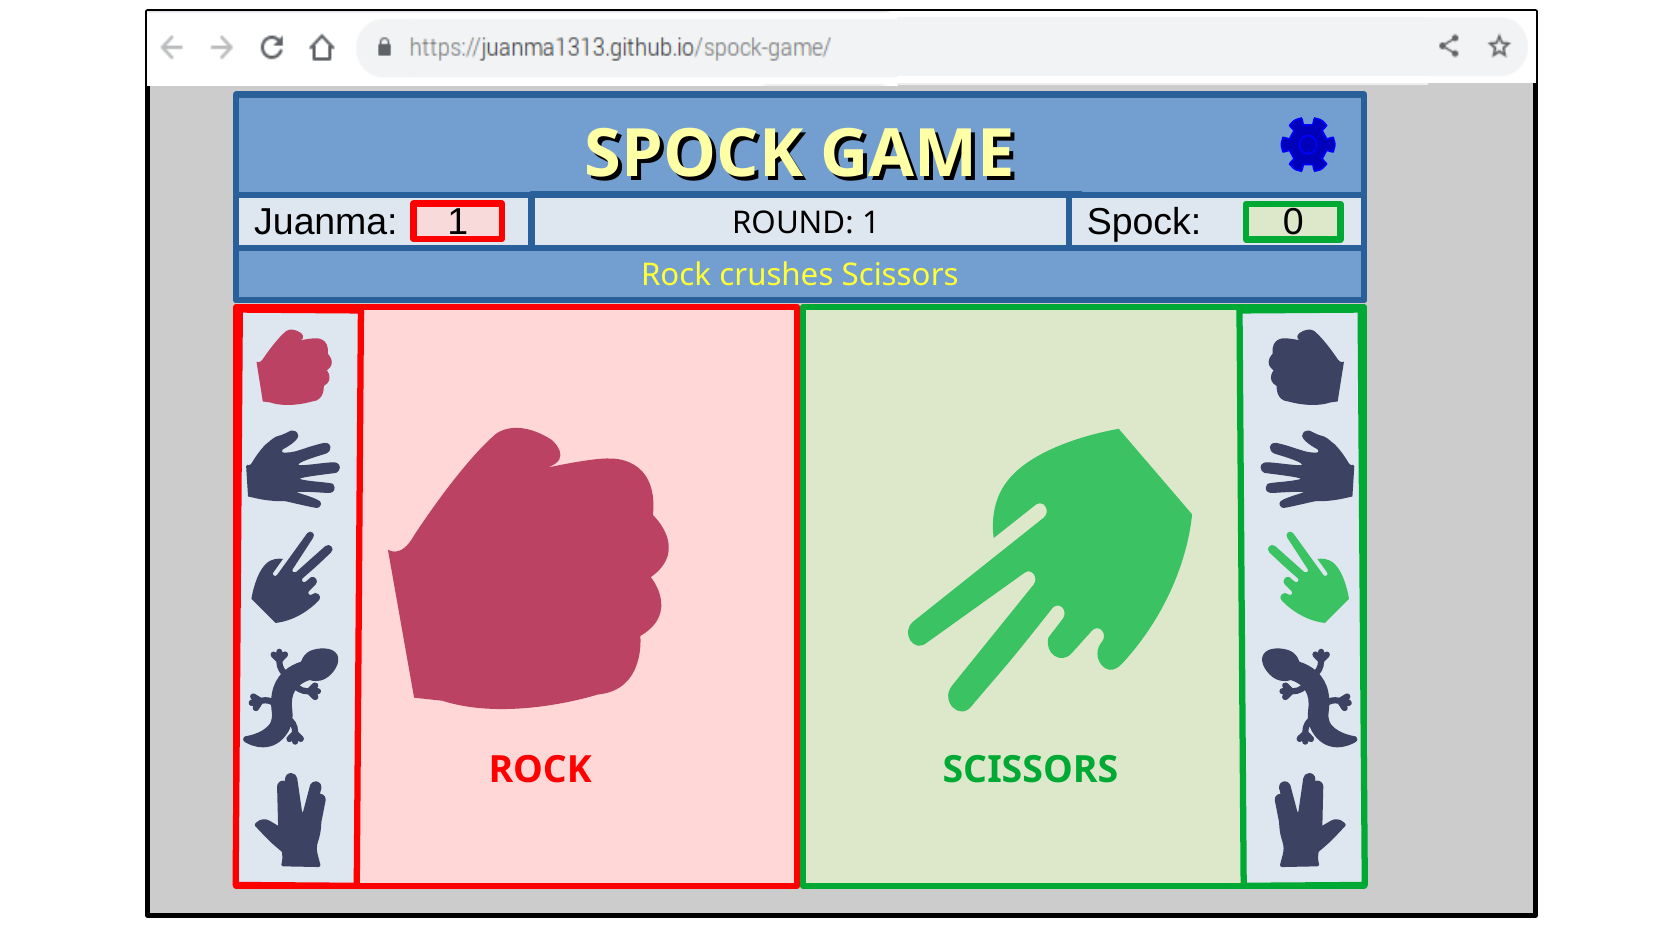

SPOCK GAME
ROUND: 1
Juanma:
1
Spock:
0
Rock crushes Scissors
a
ROCK
a
SCISSORS